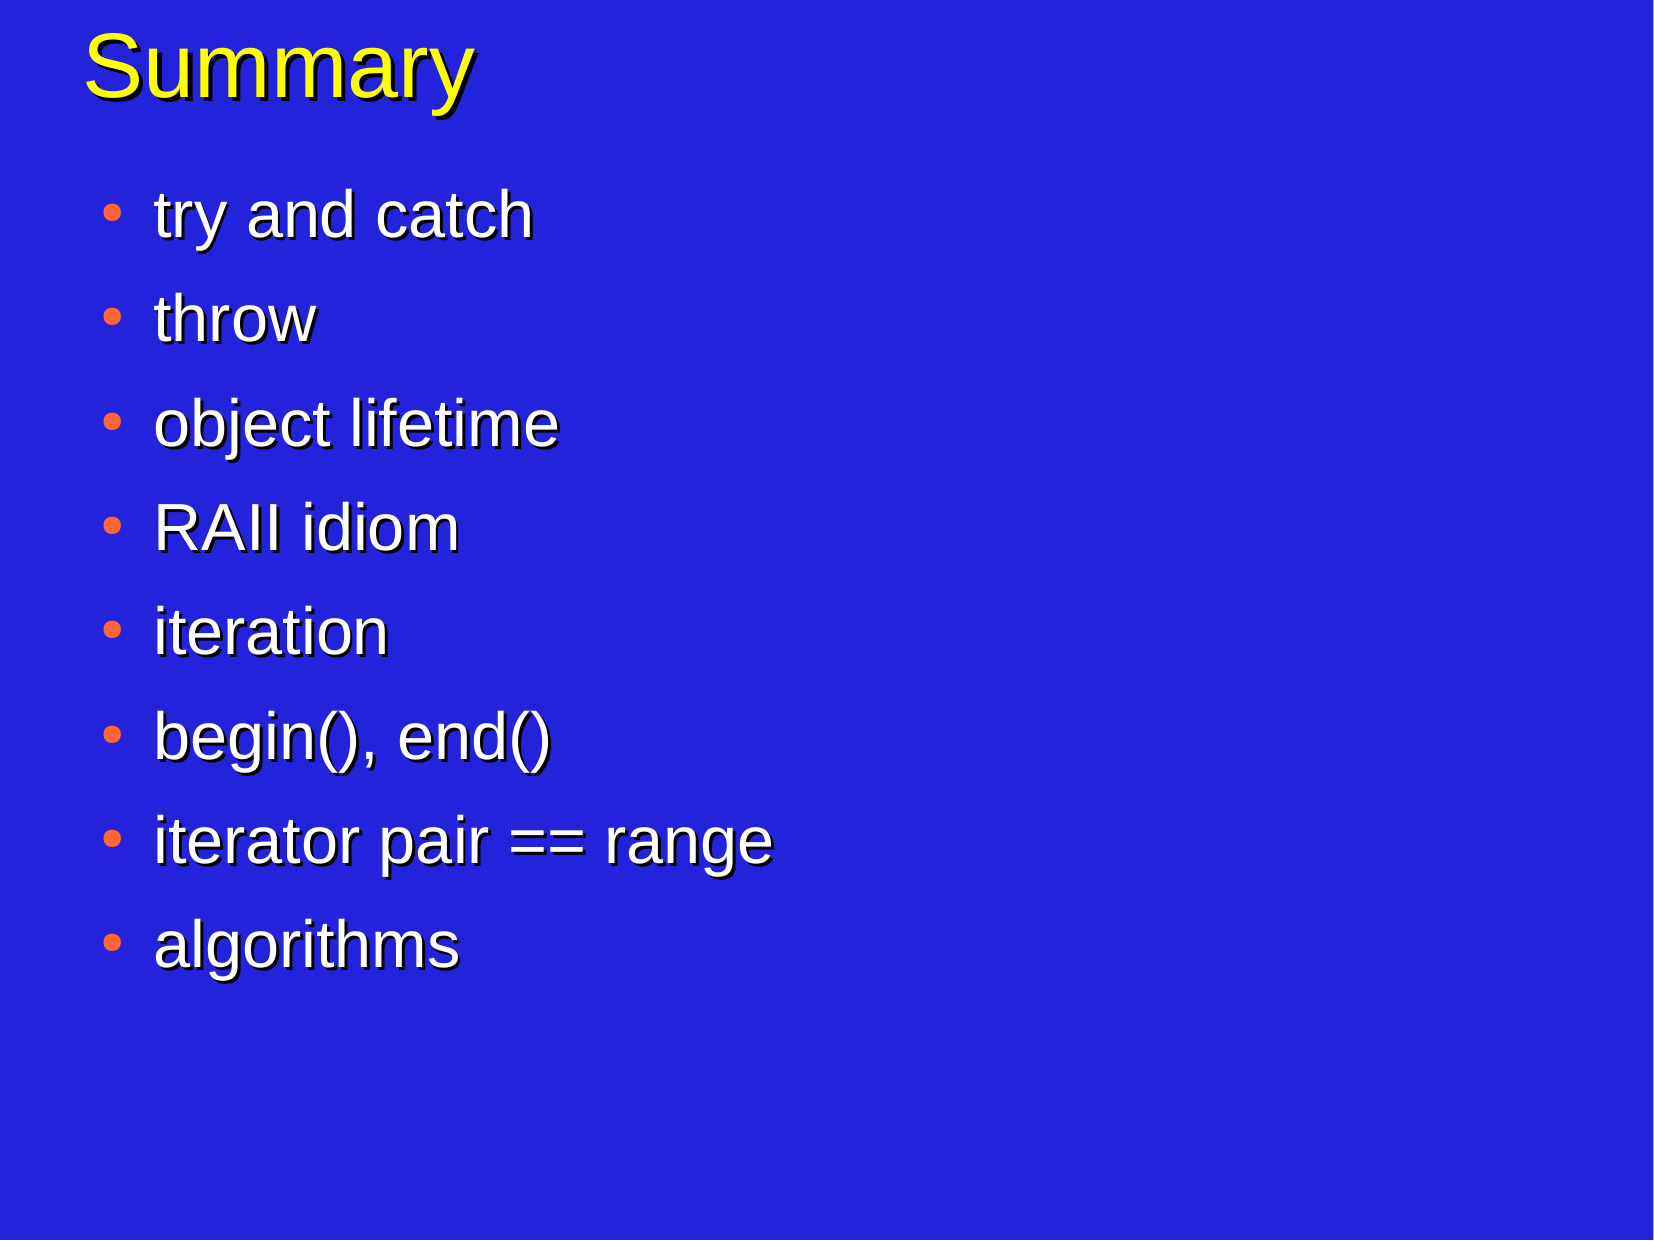

# Summary
try and catch
throw
object lifetime
RAII idiom
iteration
begin(), end()
iterator pair == range
algorithms